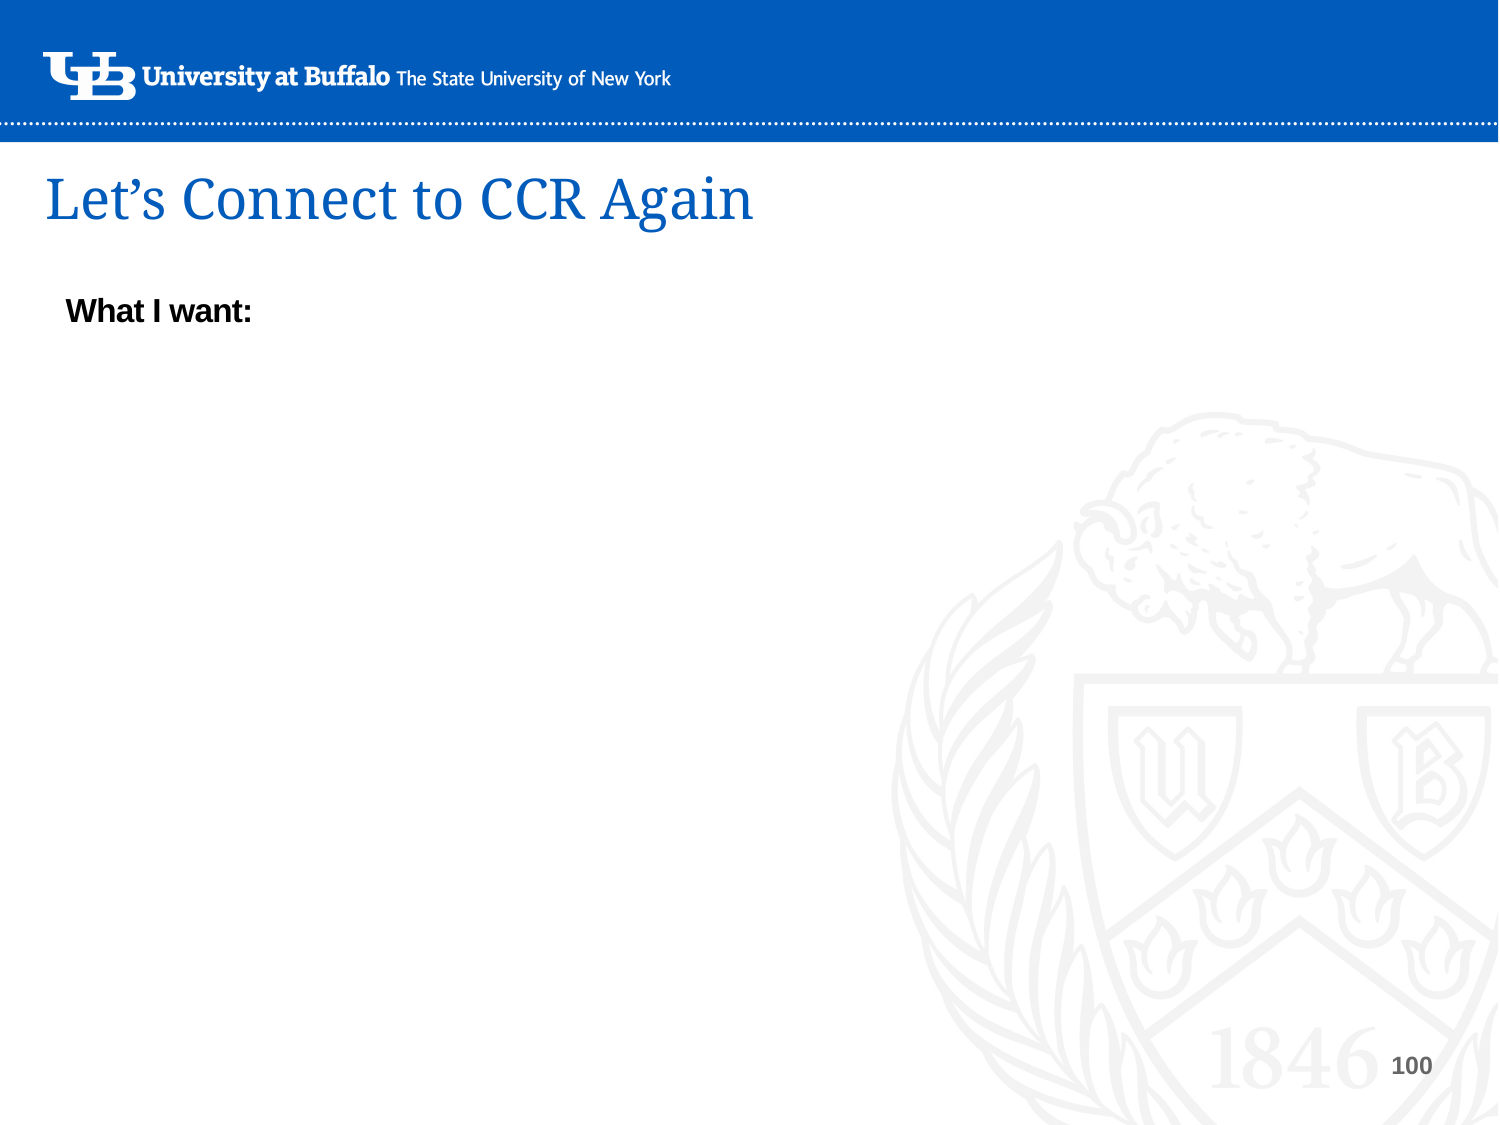

# Let’s Connect to CCR Again
What I want: